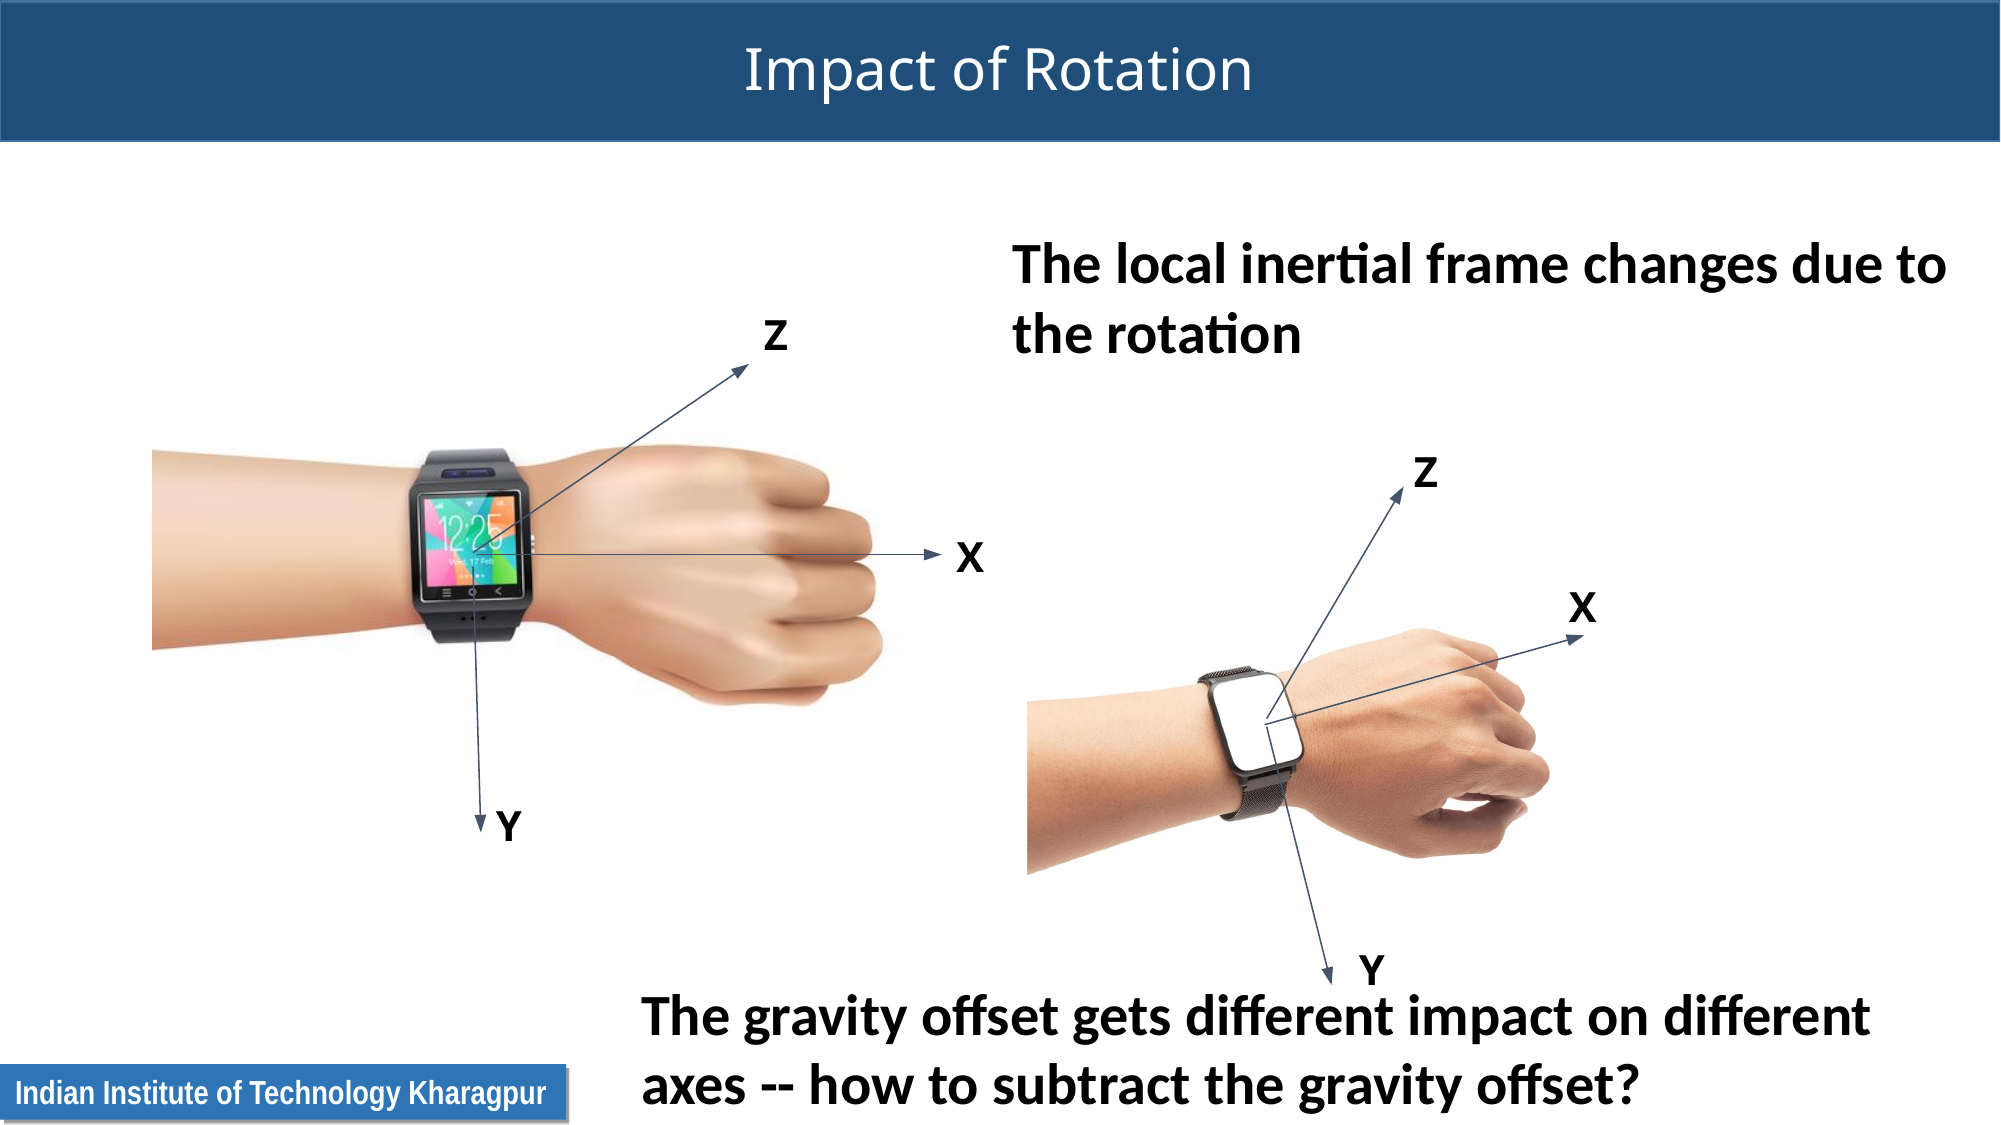

# Impact of Rotation
The local inertial frame changes due to the rotation
Z
Z
X
X
Y
Y
The gravity offset gets different impact on different axes -- how to subtract the gravity offset?